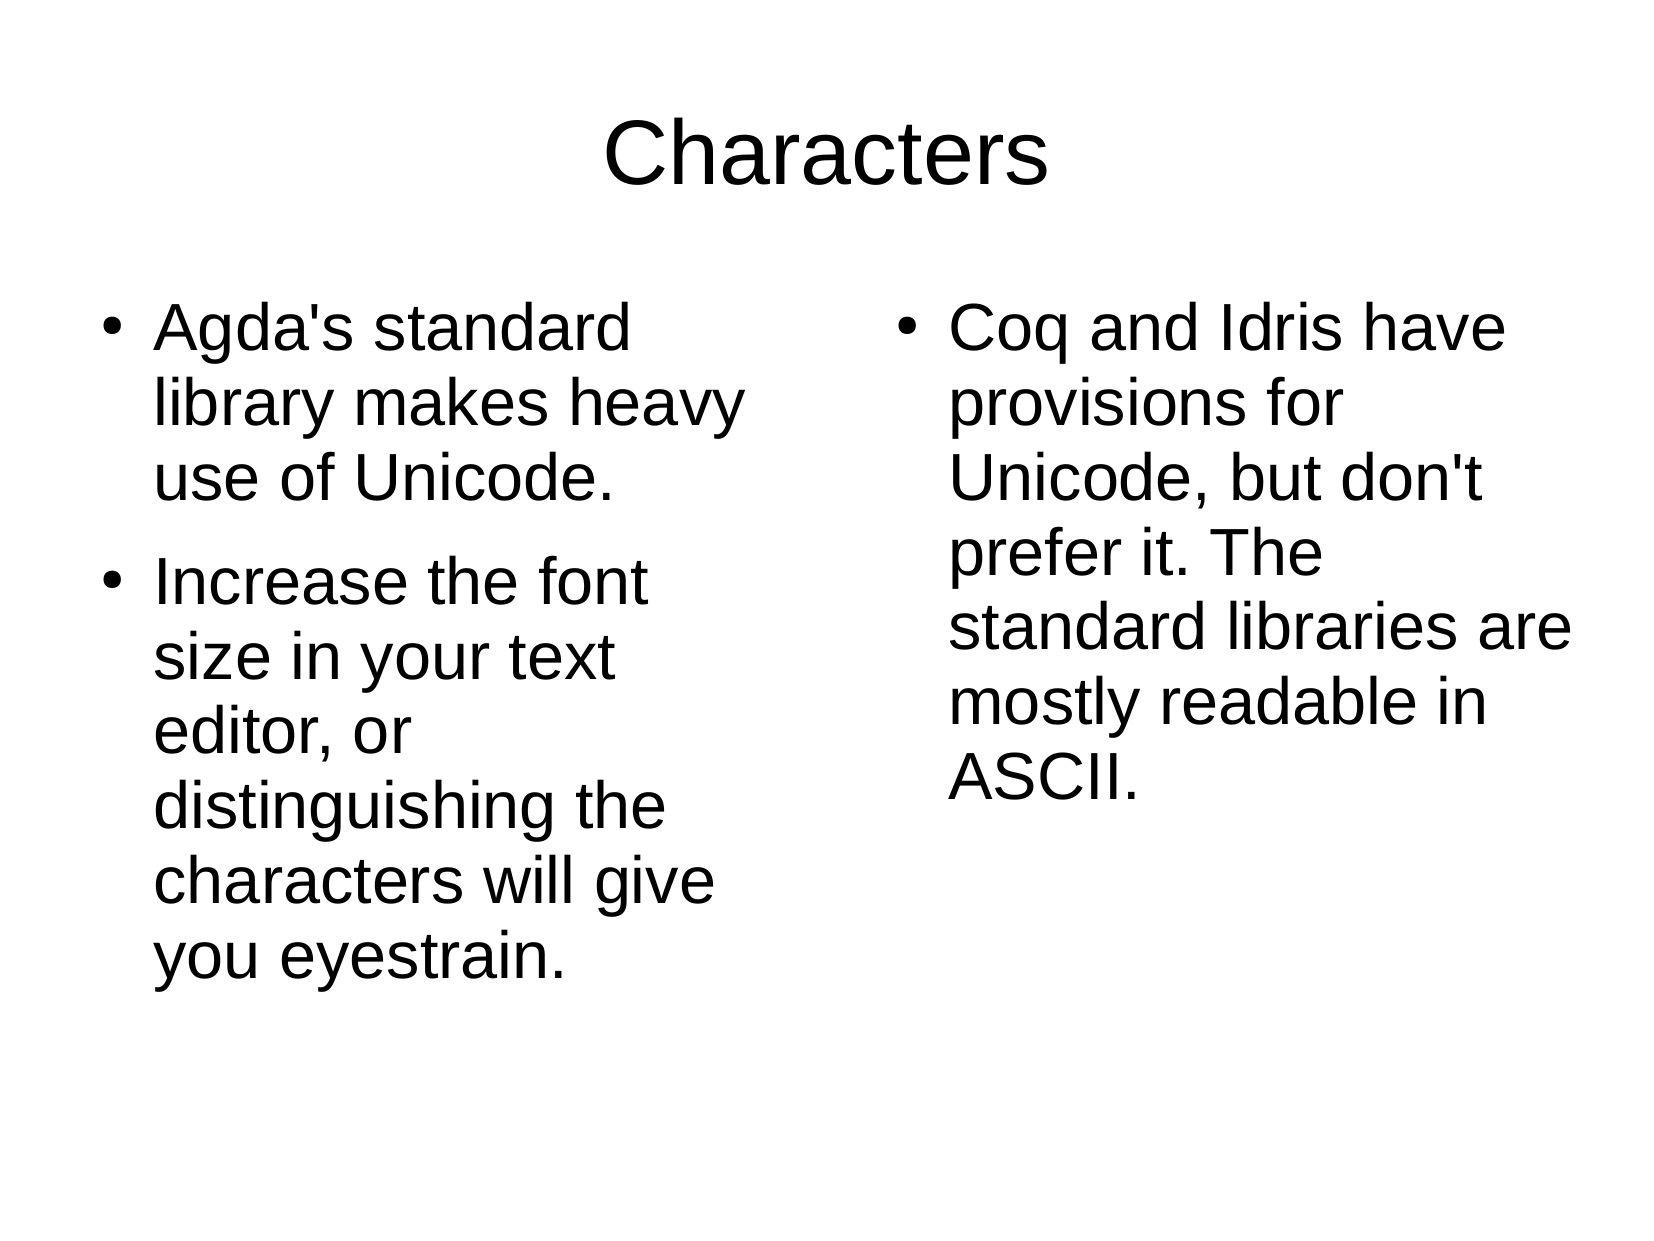

# Characters
Agda's standard library makes heavy use of Unicode.
Increase the font size in your text editor, or distinguishing the characters will give you eyestrain.
Coq and Idris have provisions for Unicode, but don't prefer it. The standard libraries are mostly readable in ASCII.